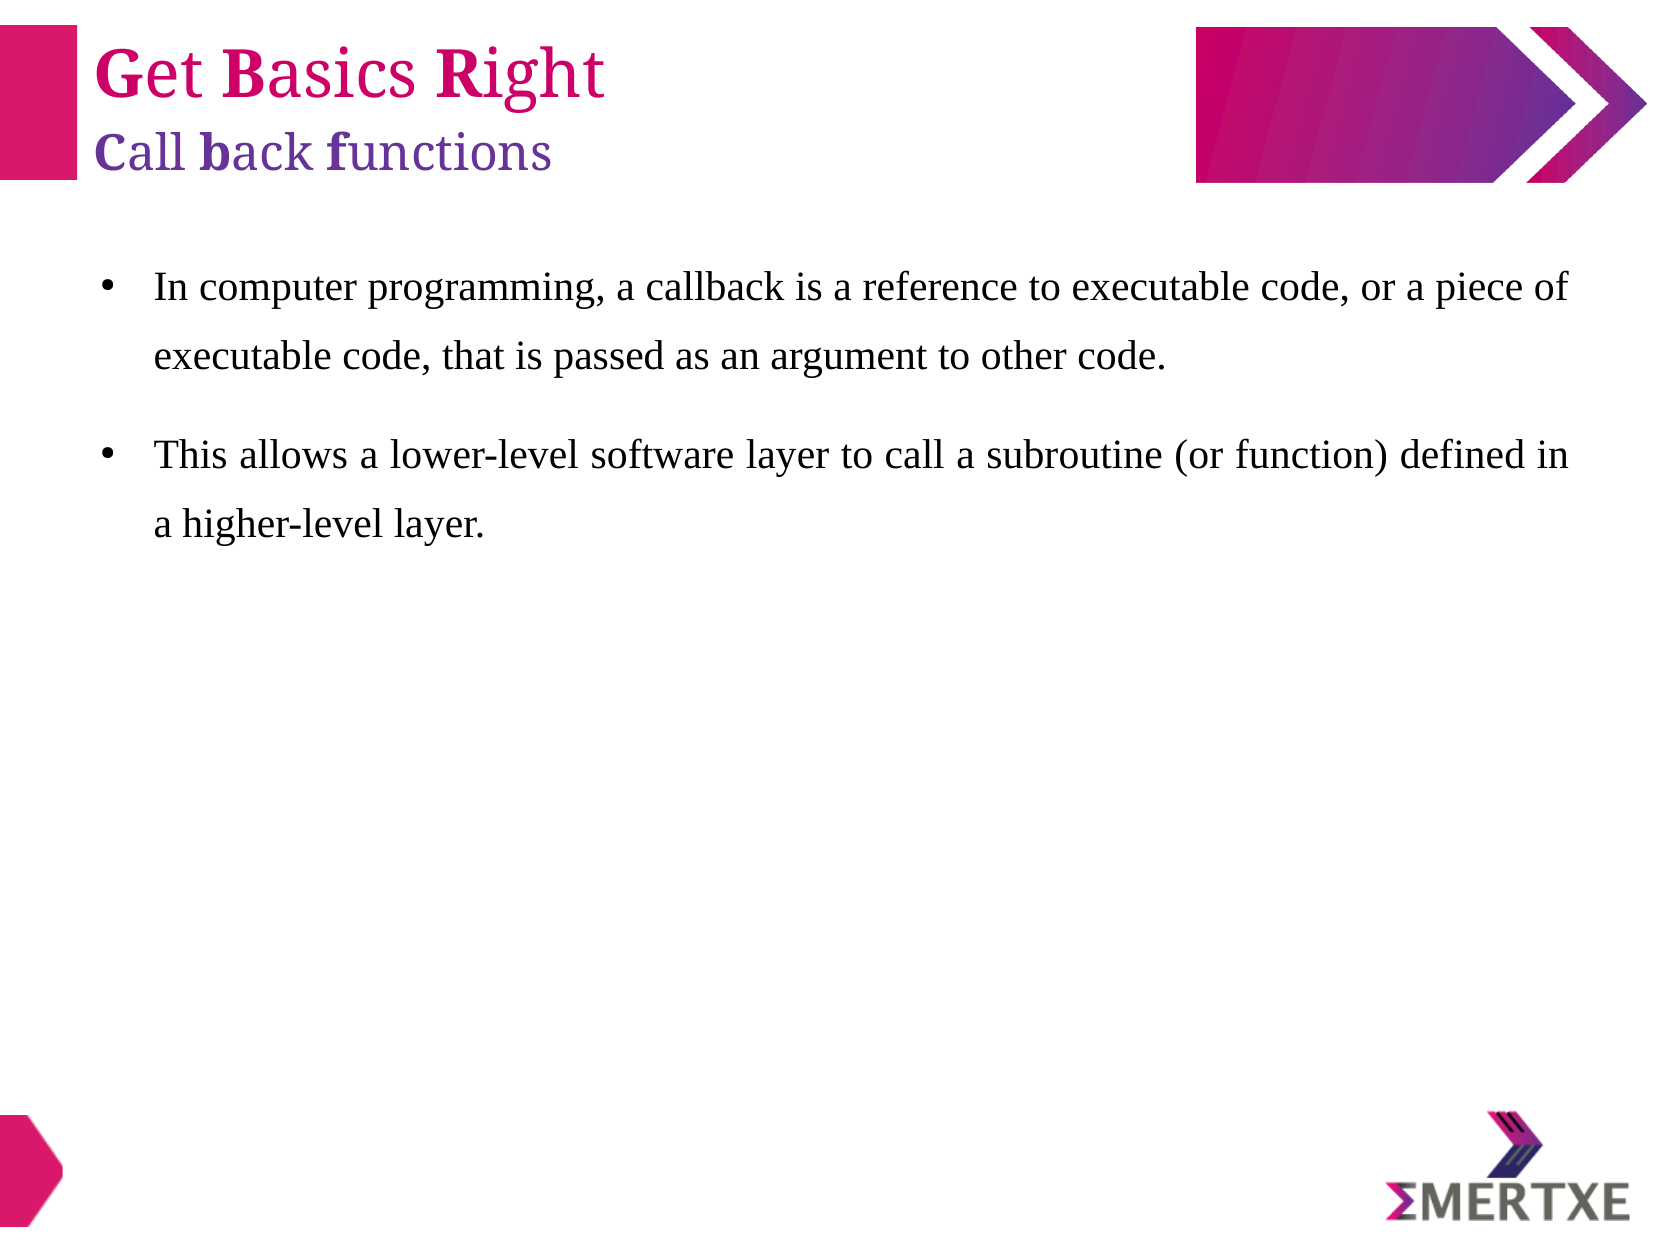

# Get Basics Right Call back functions
In computer programming, a callback is a reference to executable code, or a piece of executable code, that is passed as an argument to other code.
This allows a lower-level software layer to call a subroutine (or function) defined in a higher-level layer.